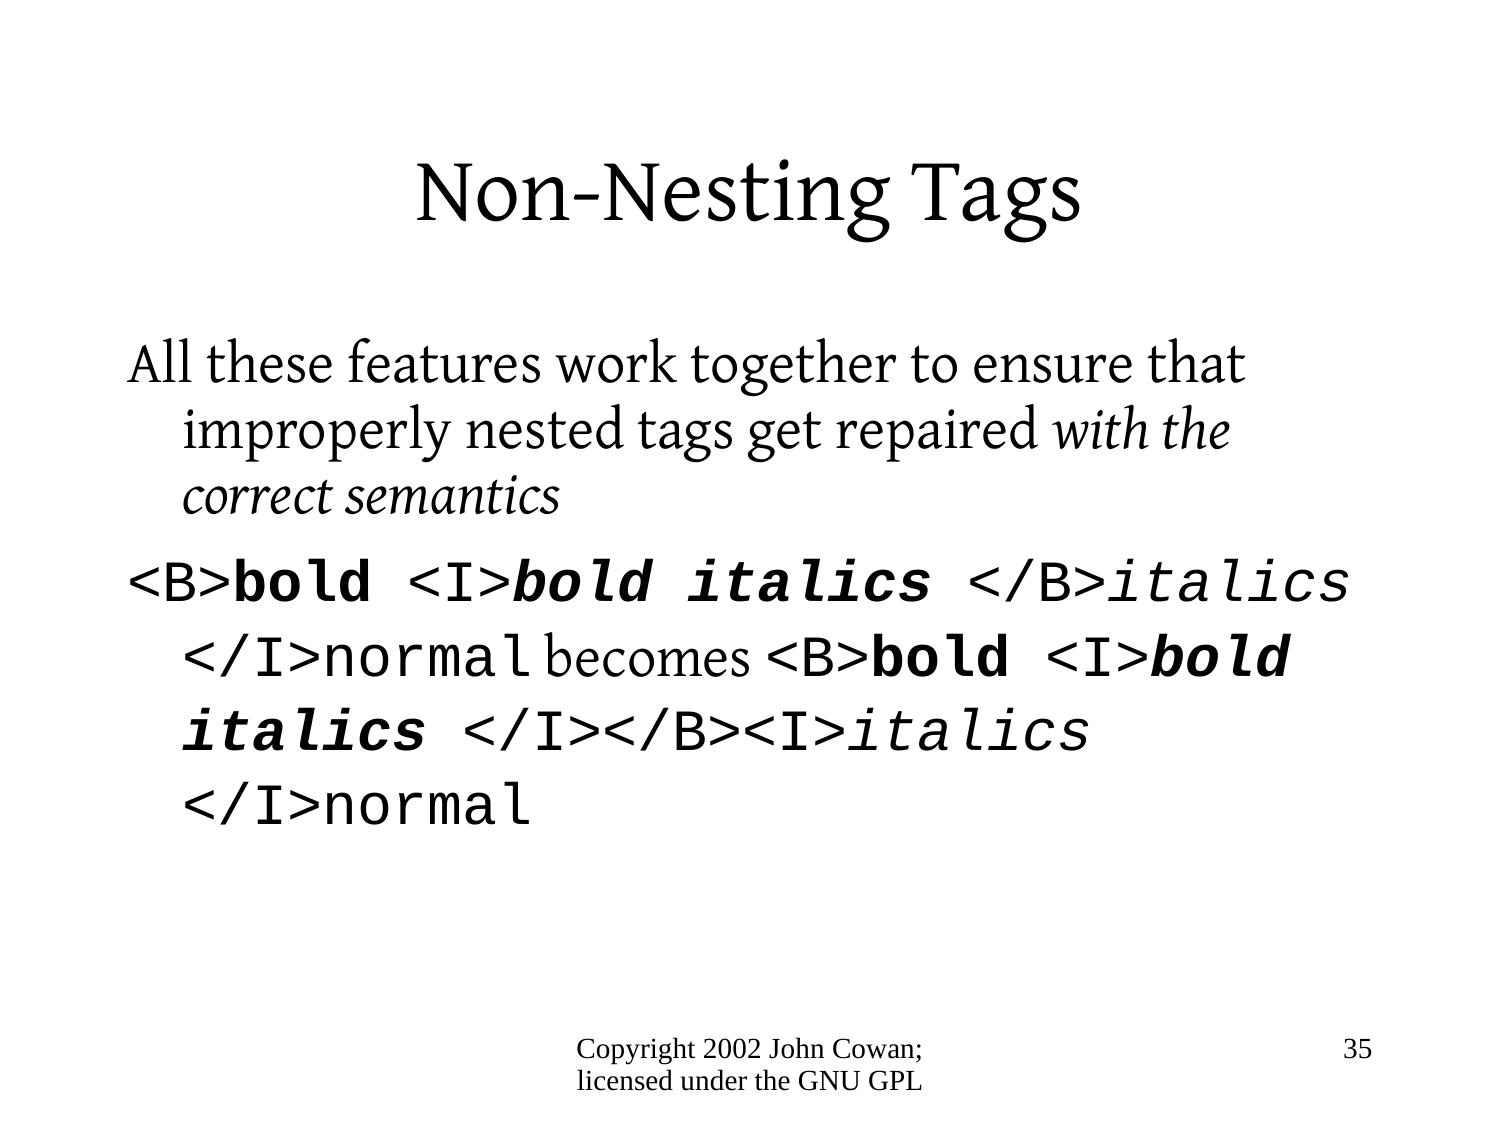

# Non-Nesting Tags
All these features work together to ensure that improperly nested tags get repaired with the correct semantics
<B>bold <I>bold italics </B>italics </I>normal becomes <B>bold <I>bold italics </I></B><I>italics </I>normal
Copyright 2002 John Cowan; licensed under the GNU GPL
35